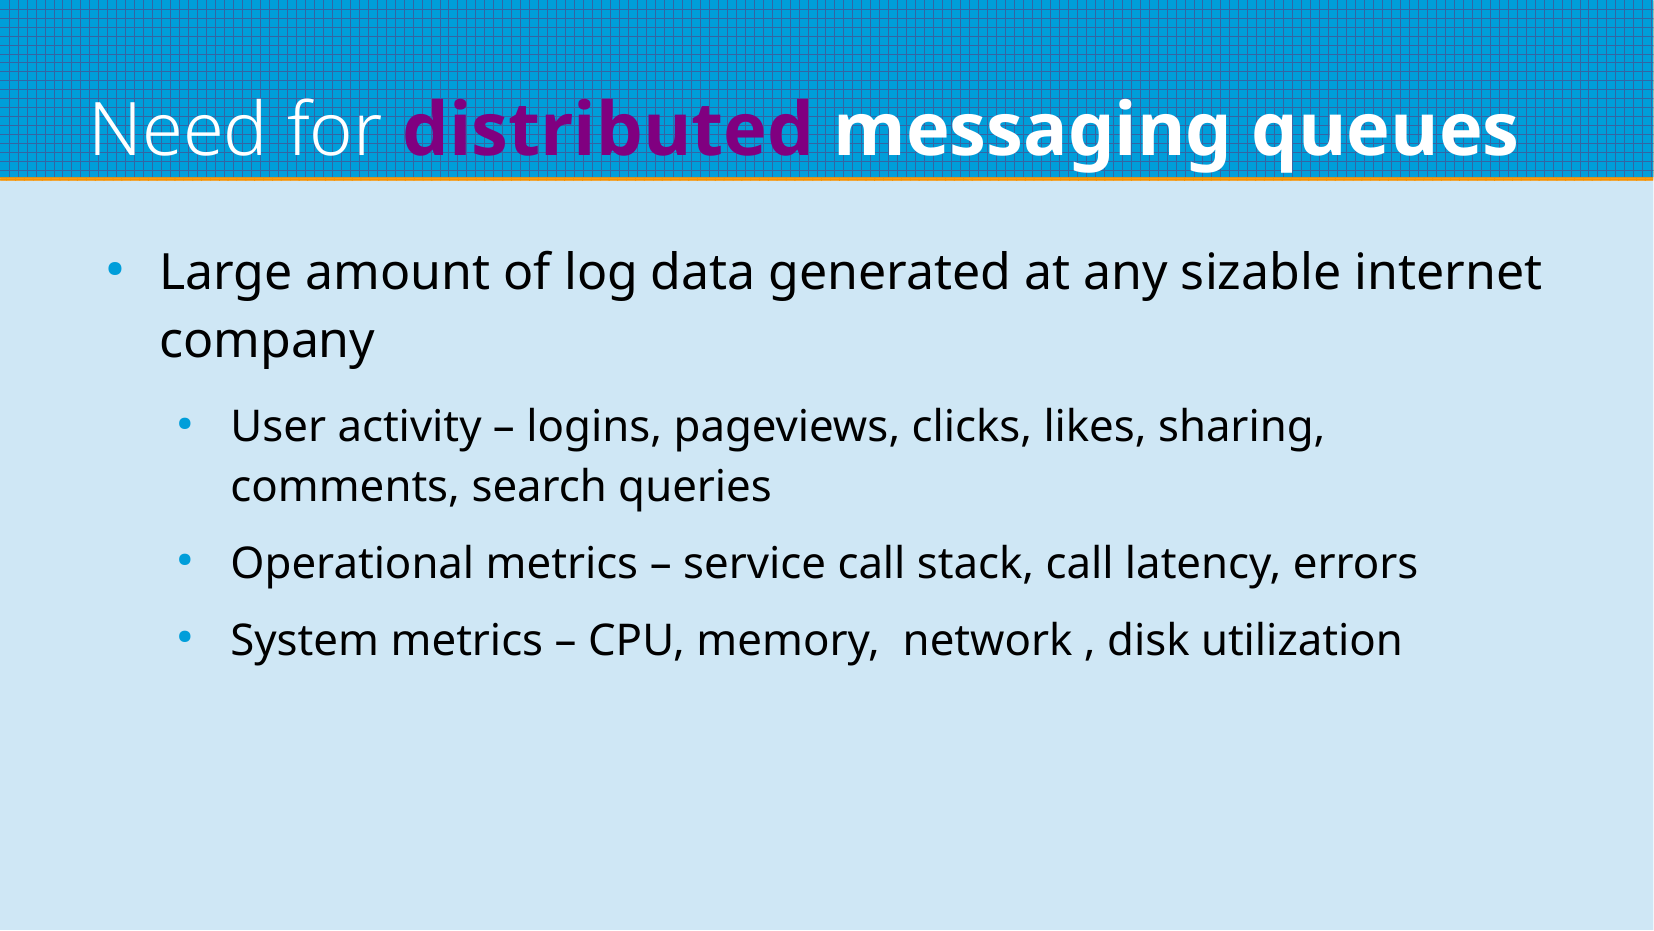

# Need for distributed messaging queues
Large amount of log data generated at any sizable internet company
User activity – logins, pageviews, clicks, likes, sharing, comments, search queries
Operational metrics – service call stack, call latency, errors
System metrics – CPU, memory, network , disk utilization